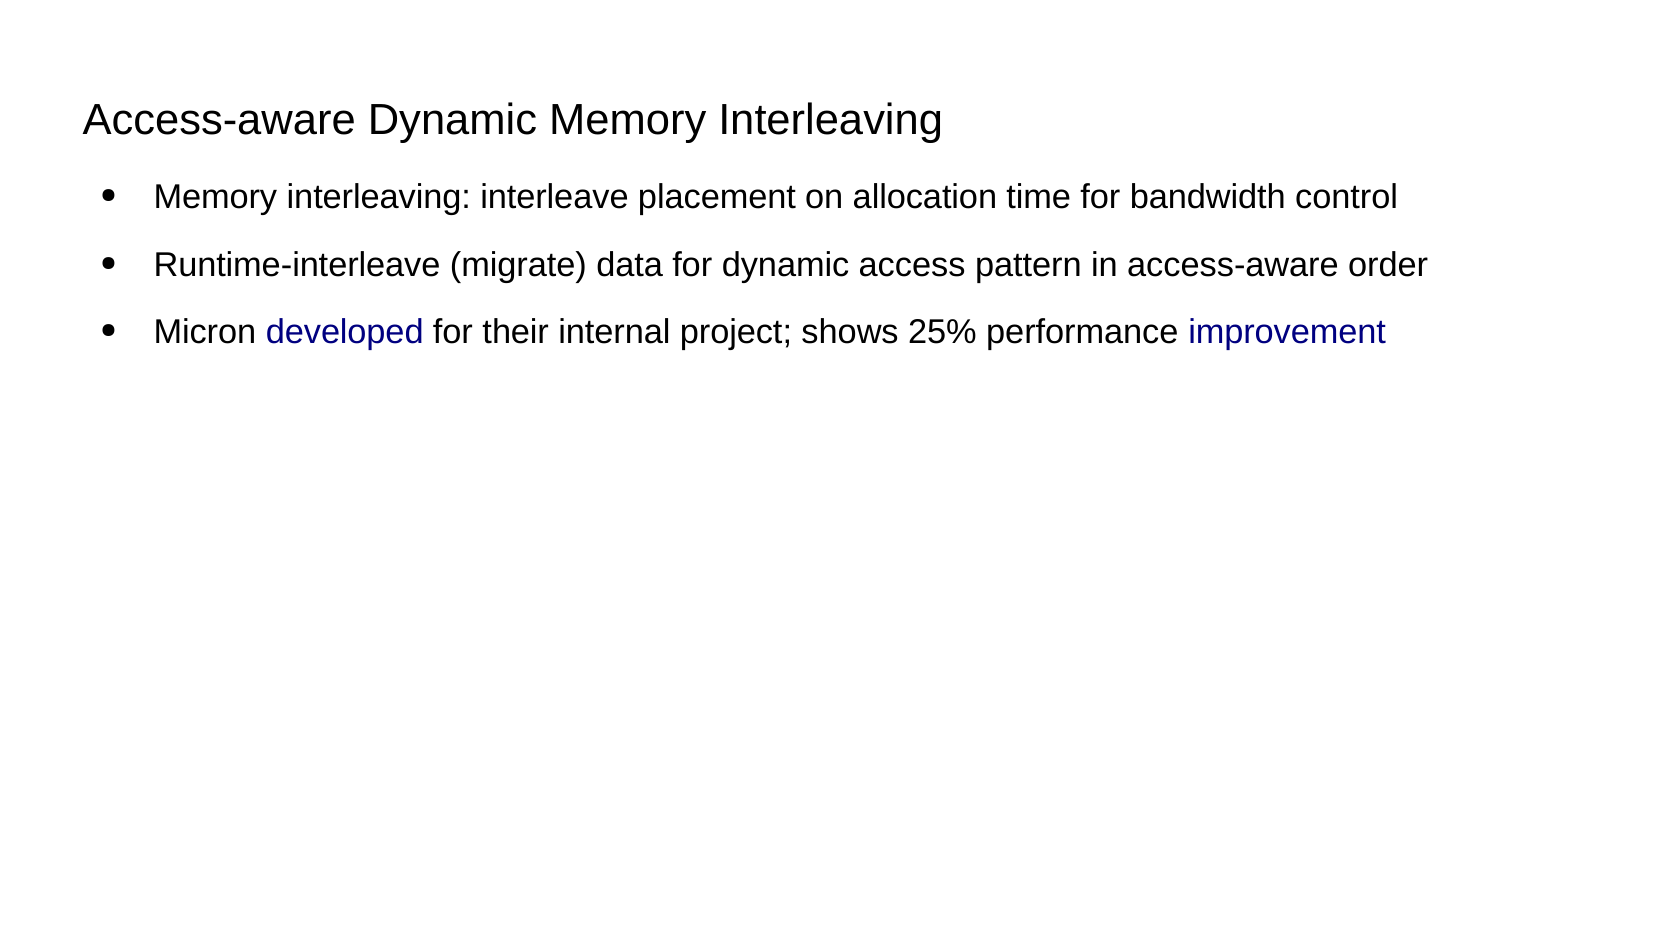

# Access-aware Dynamic Memory Interleaving
Memory interleaving: interleave placement on allocation time for bandwidth control
Runtime-interleave (migrate) data for dynamic access pattern in access-aware order
Micron developed for their internal project; shows 25% performance improvement